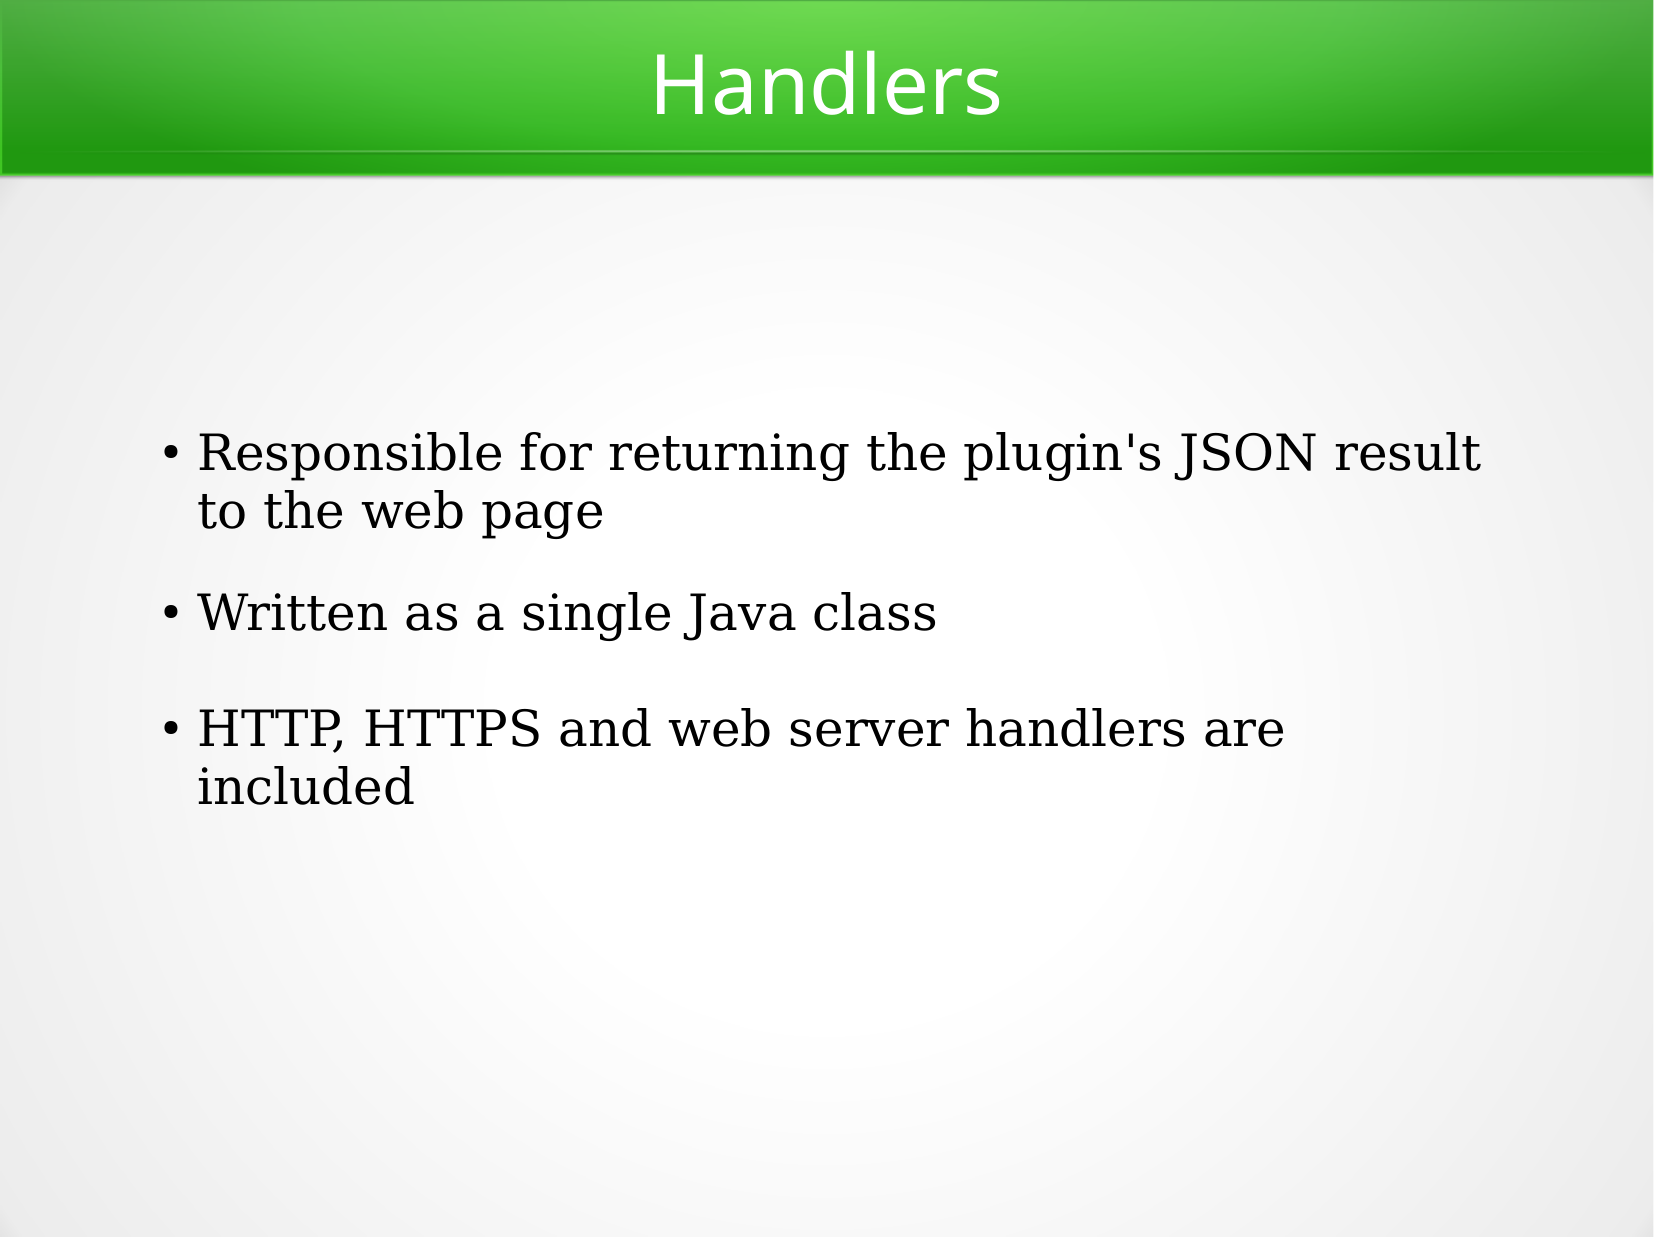

# Handlers
Responsible for returning the plugin's JSON result to the web page
Written as a single Java class
HTTP, HTTPS and web server handlers are included